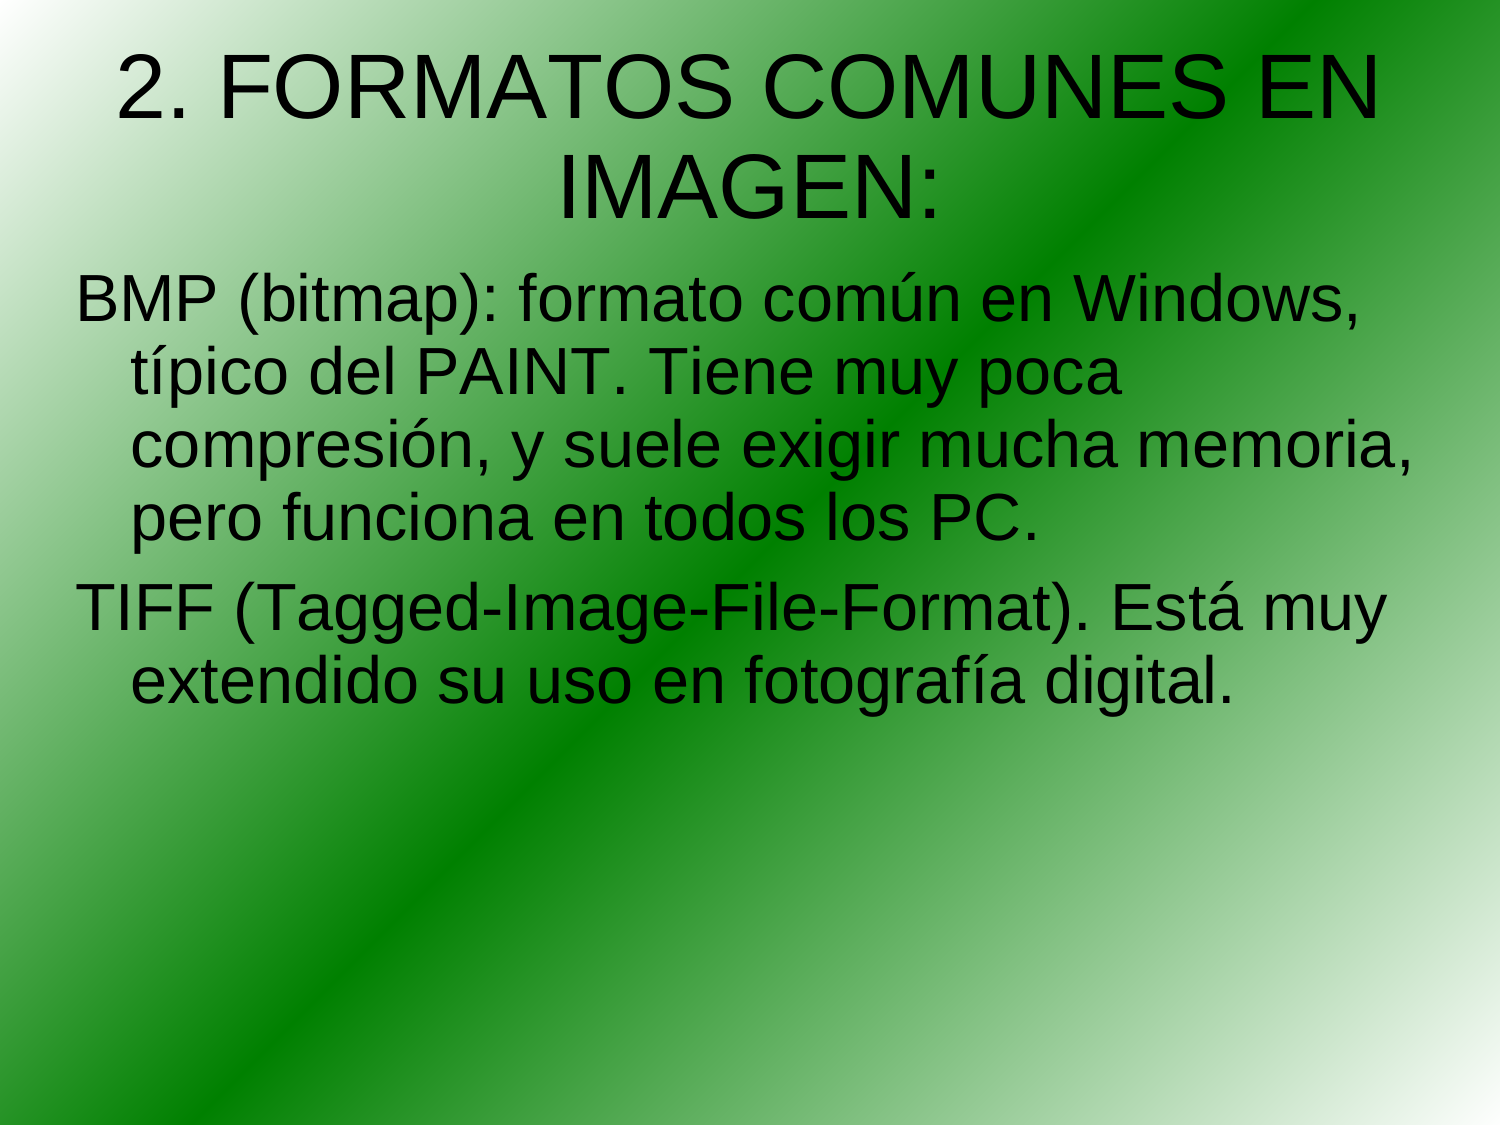

# 2. FORMATOS COMUNES EN IMAGEN:
BMP (bitmap): formato común en Windows, típico del PAINT. Tiene muy poca compresión, y suele exigir mucha memoria, pero funciona en todos los PC.
TIFF (Tagged-Image-File-Format). Está muy extendido su uso en fotografía digital.